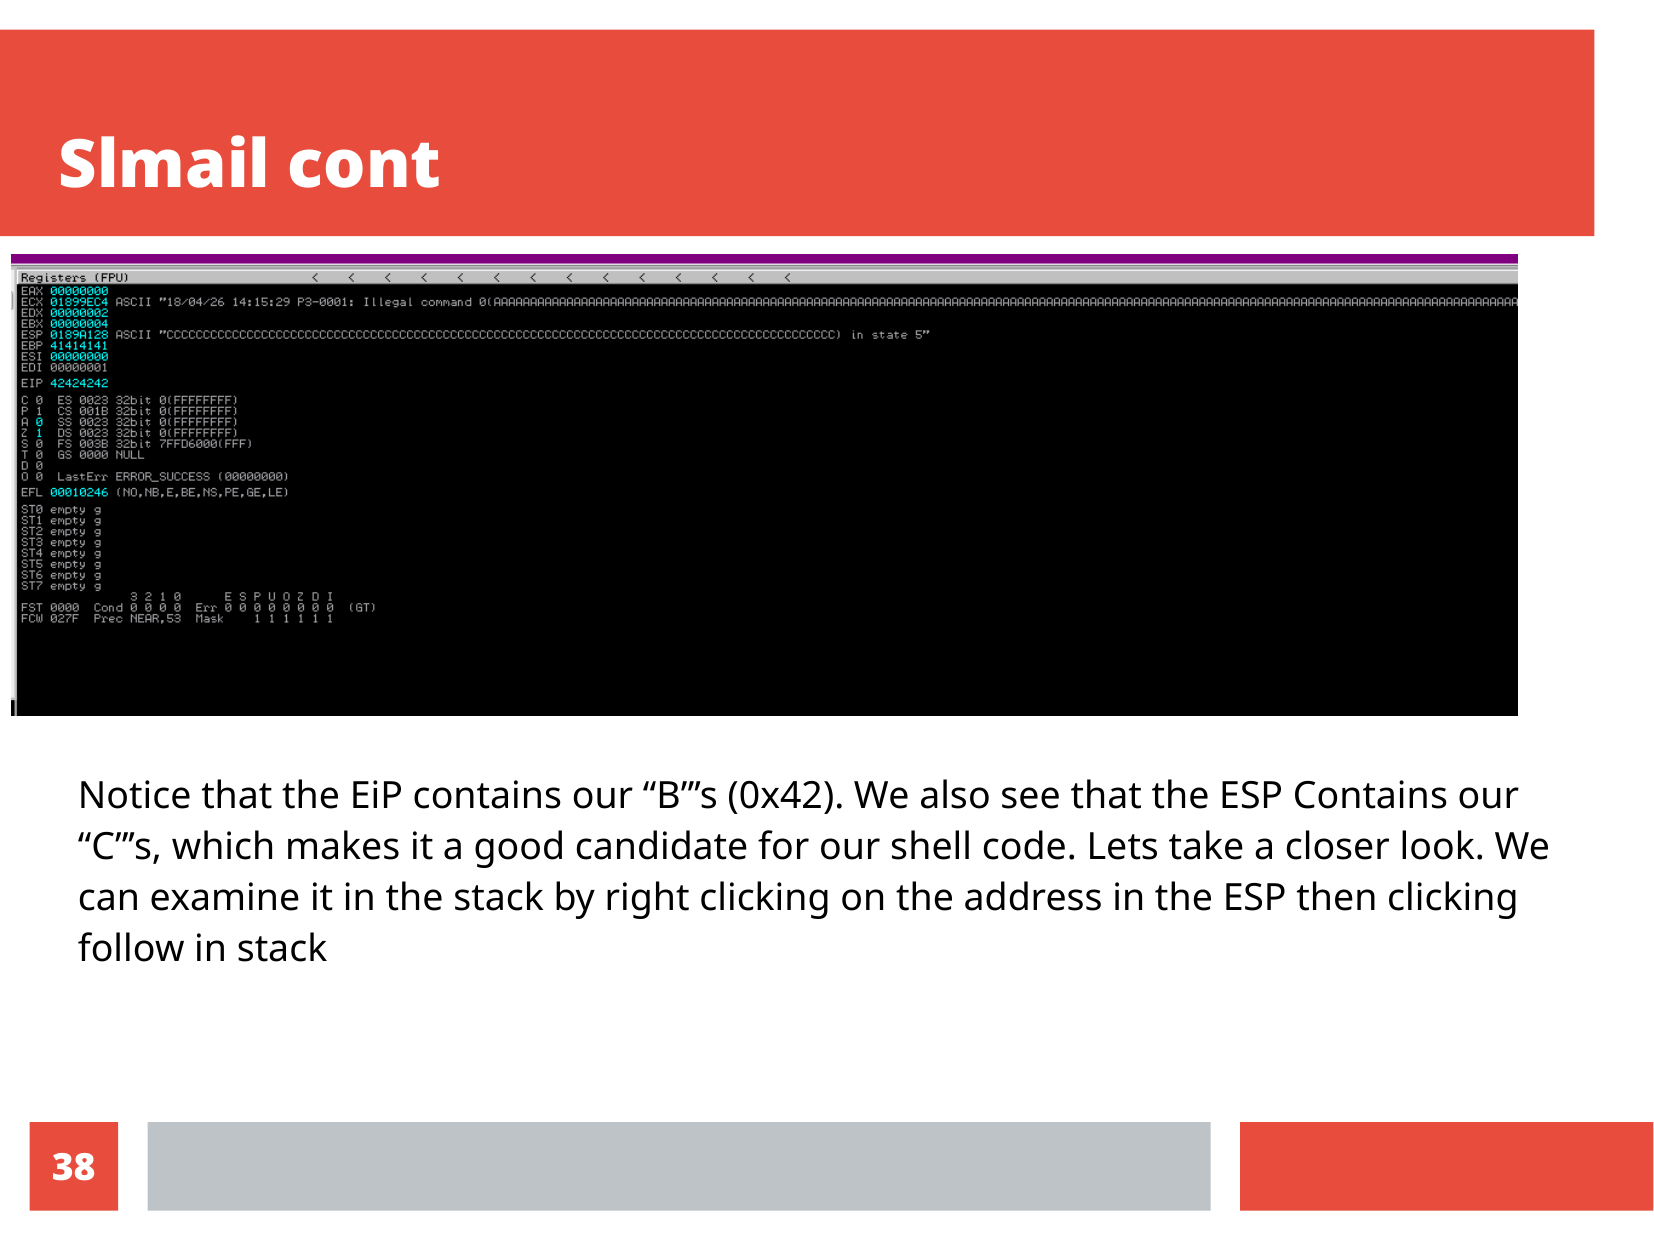

# Slmail cont
Notice that the EiP contains our “B”’s (0x42). We also see that the ESP Contains our “C”’s, which makes it a good candidate for our shell code. Lets take a closer look. We can examine it in the stack by right clicking on the address in the ESP then clicking follow in stack
38